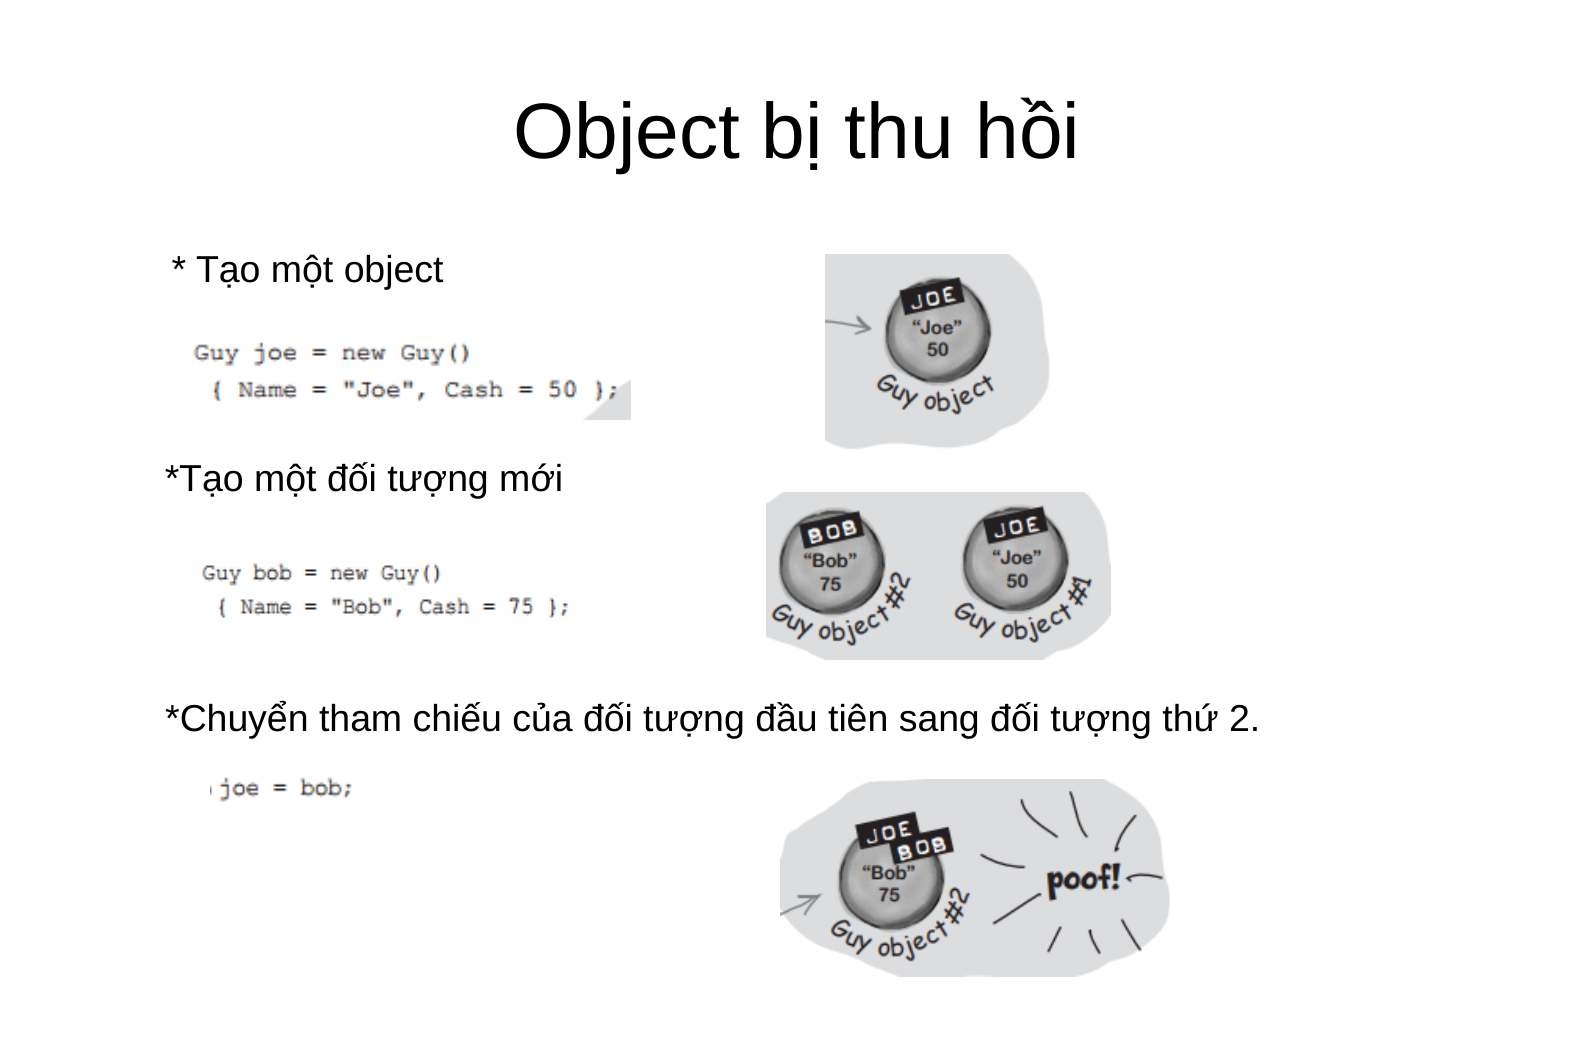

# Object bị thu hồi
 * Tạo một object
*Tạo một đối tượng mới
*Chuyển tham chiếu của đối tượng đầu tiên sang đối tượng thứ 2.